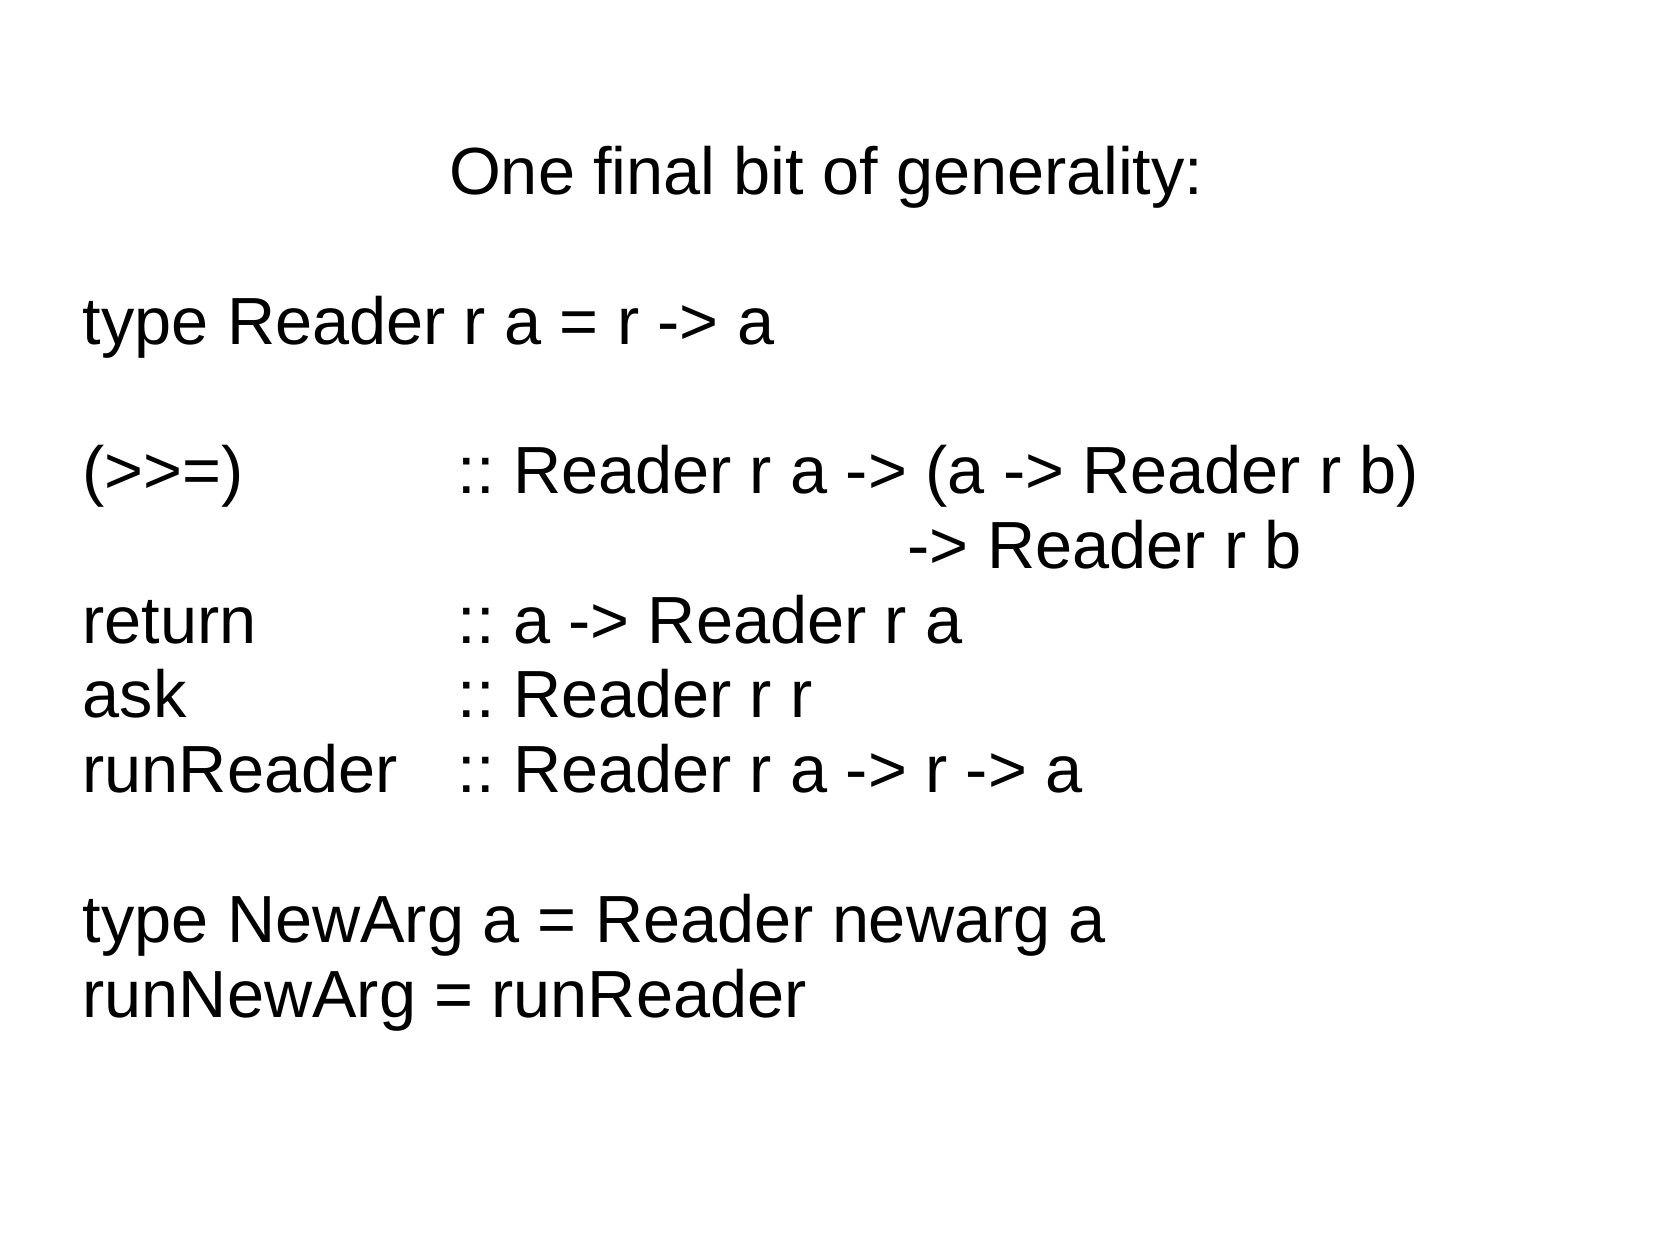

# One final bit of generality:
type Reader r a = r -> a
(>>=) 		:: Reader r a -> (a -> Reader r b)
											-> Reader r b
return 		:: a -> Reader r a
ask 			:: Reader r r
runReader 	:: Reader r a -> r -> a
type NewArg a = Reader newarg a
runNewArg = runReader